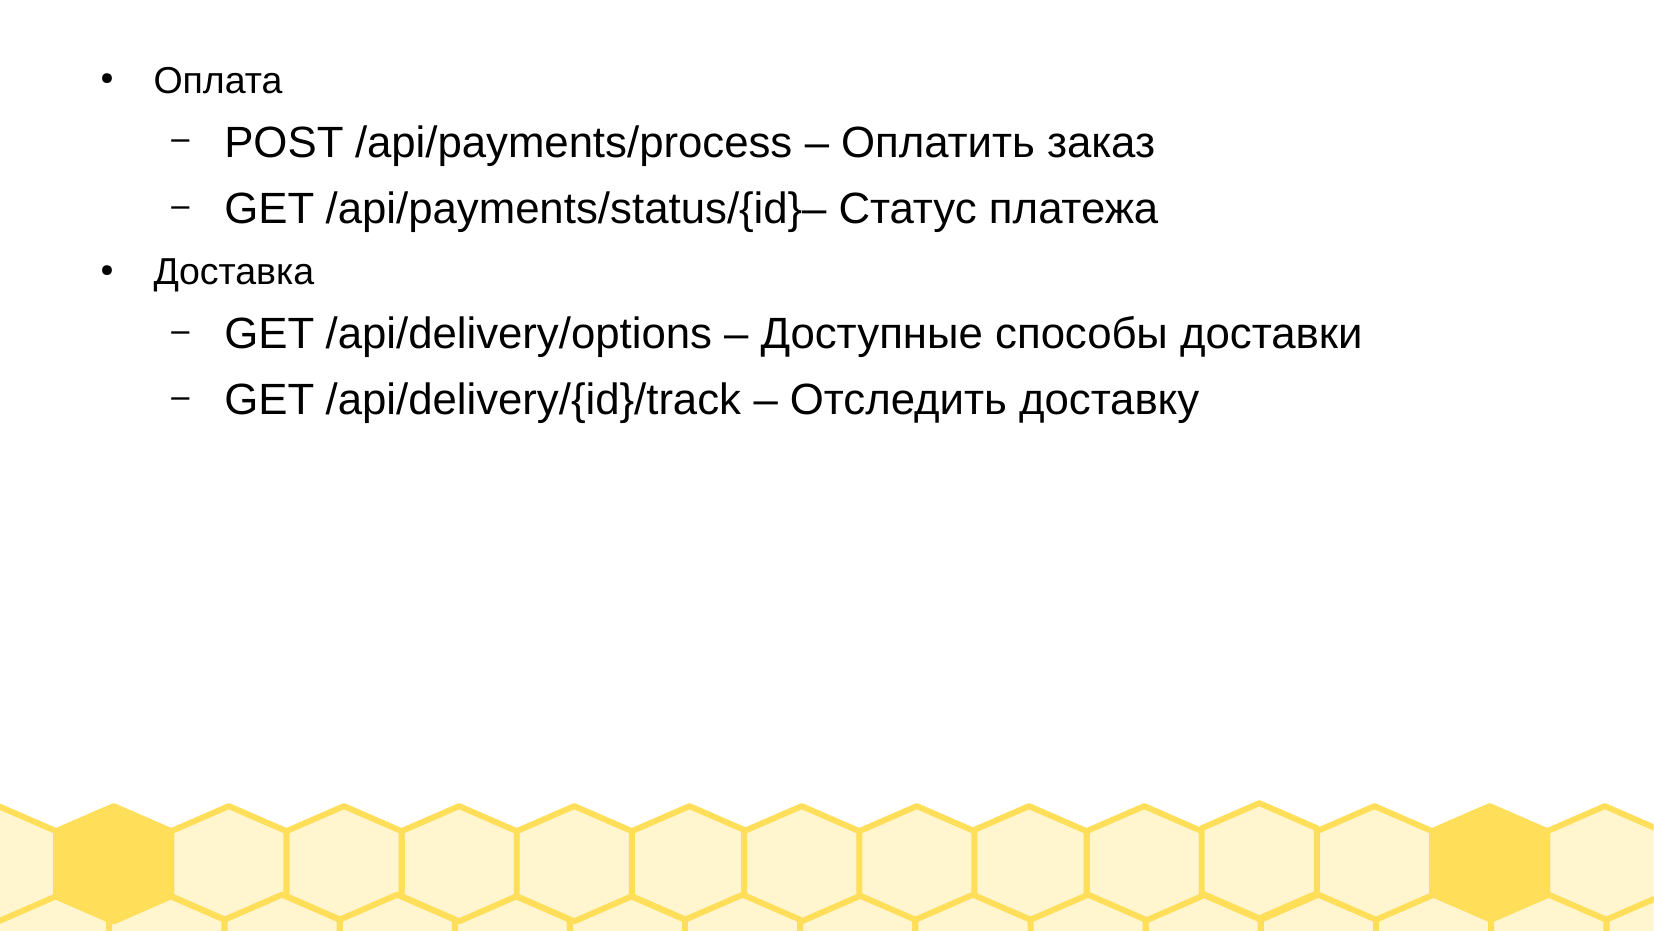

# Оплата
POST /api/payments/process – Оплатить заказ
GET /api/payments/status/{id}– Статус платежа
Доставка
GET /api/delivery/options – Доступные способы доставки
GET /api/delivery/{id}/track – Отследить доставку